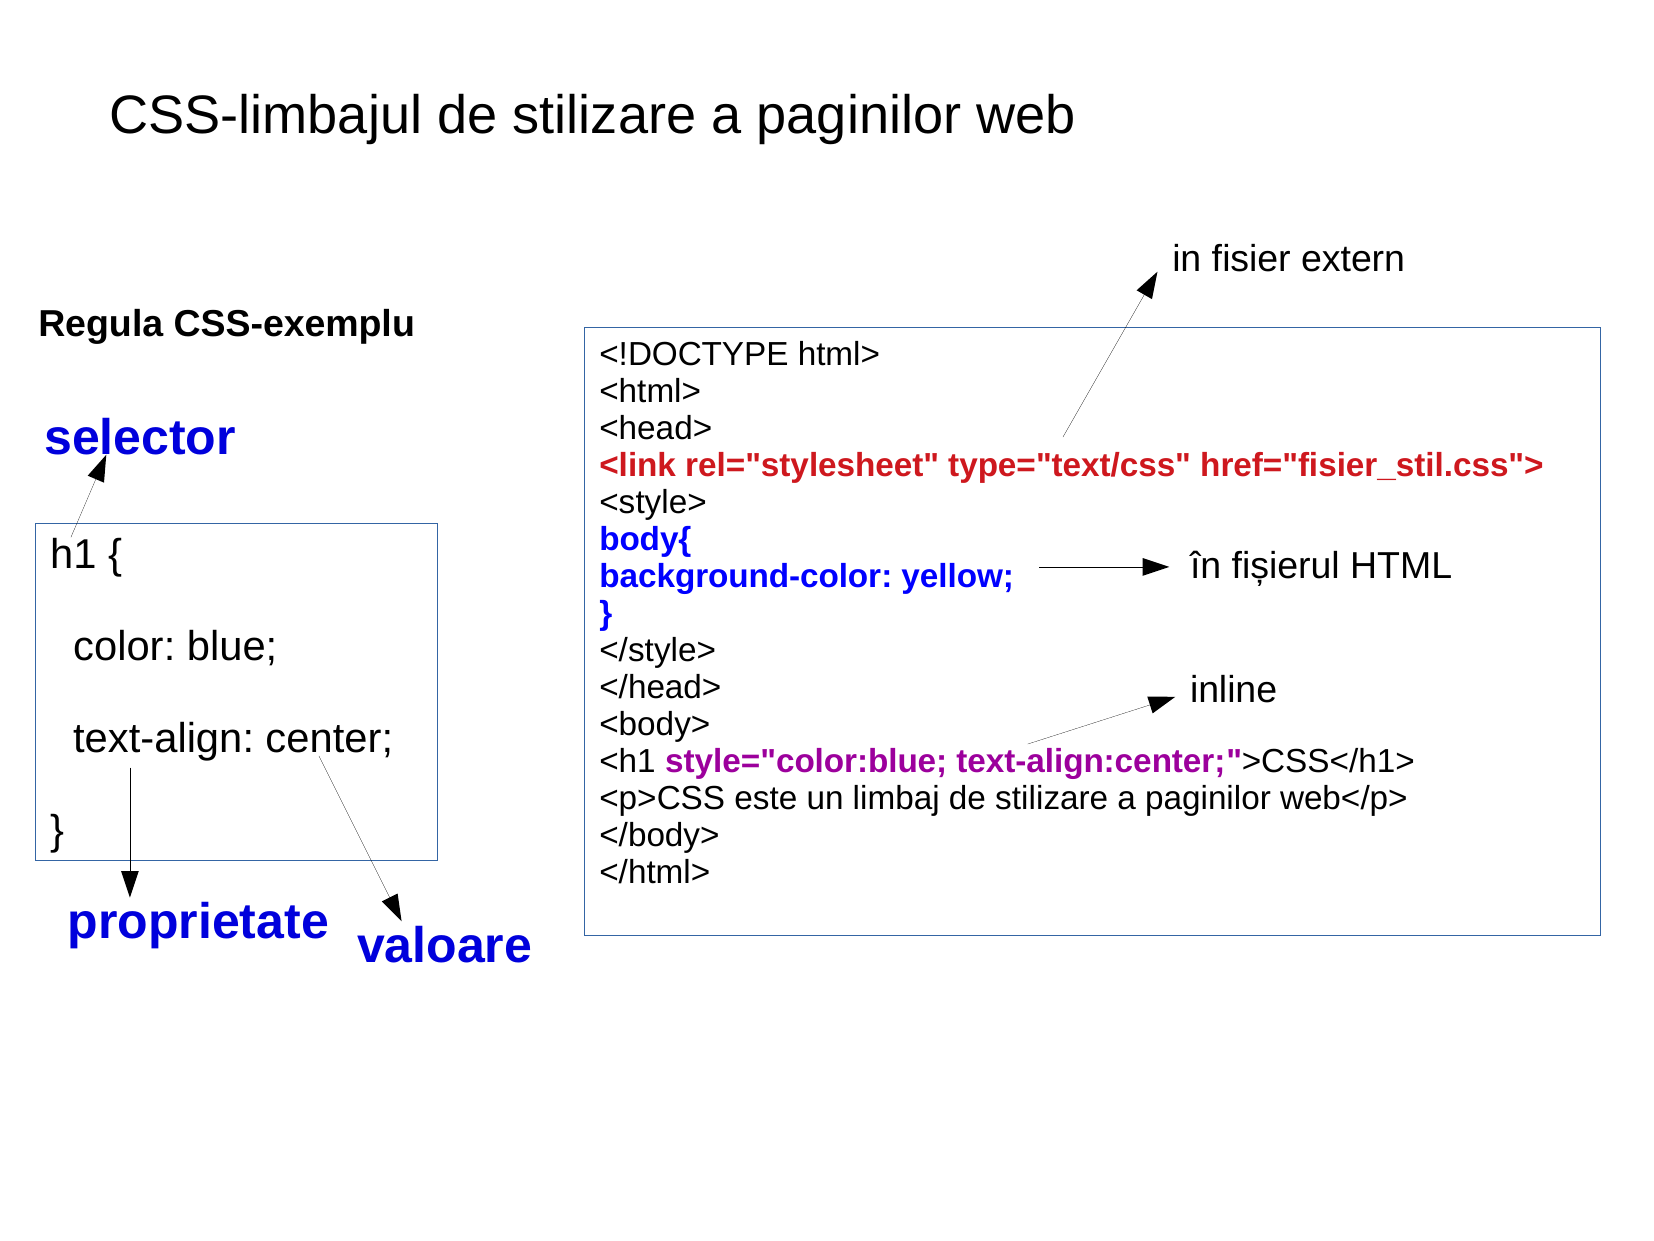

CSS-limbajul de stilizare a paginilor web
in fisier extern
Regula CSS-exemplu
<!DOCTYPE html>
<html>
<head>
<link rel="stylesheet" type="text/css" href="fisier_stil.css">
<style>
body{
background-color: yellow;
}
</style>
</head>
<body>
<h1 style="color:blue; text-align:center;">CSS</h1>
<p>CSS este un limbaj de stilizare a paginilor web</p>
</body>
</html>
selector
h1 {
  color: blue;
  text-align: center;
}
în fișierul HTML
inline
proprietate
valoare